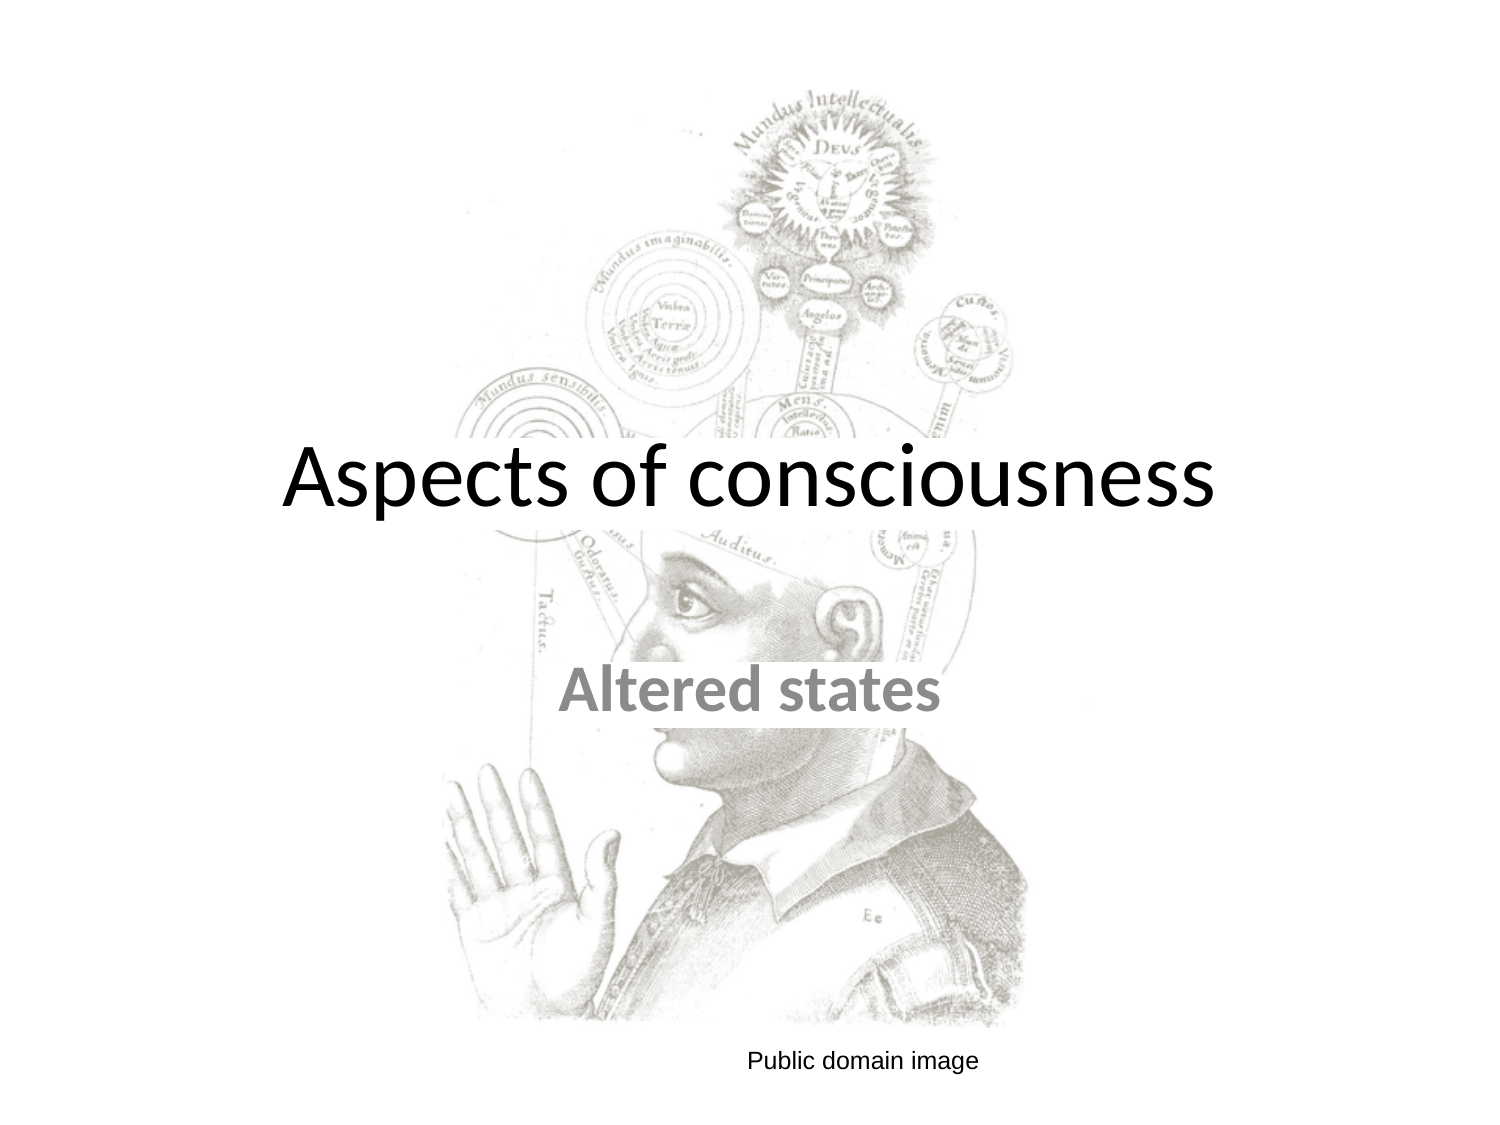

# Aspects of consciousness
Altered states
Public domain image